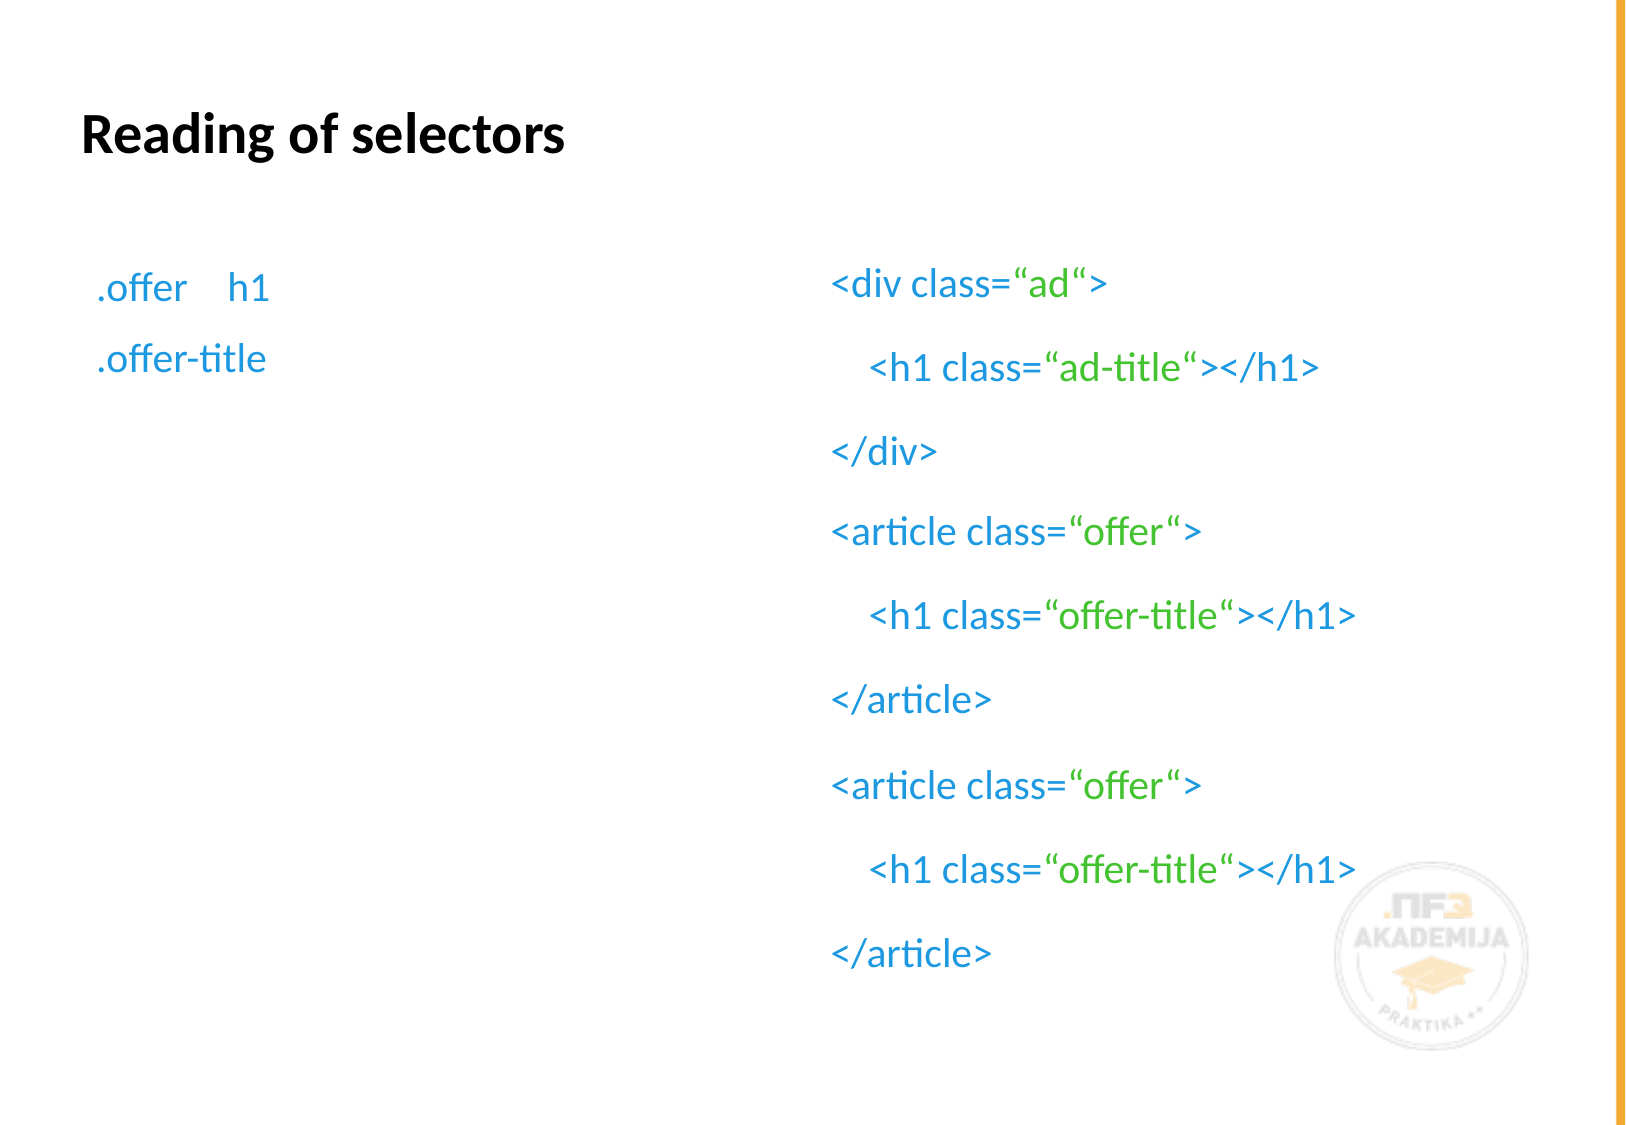

# Reading of selectors
<div class=“ad“>
 <h1 class=“ad-title“></h1>
</div>
.offer
h1
.offer-title
<article class=“offer“>
 <h1 class=“offer-title“></h1>
</article>
<article class=“offer“>
 <h1 class=“offer-title“></h1>
</article>